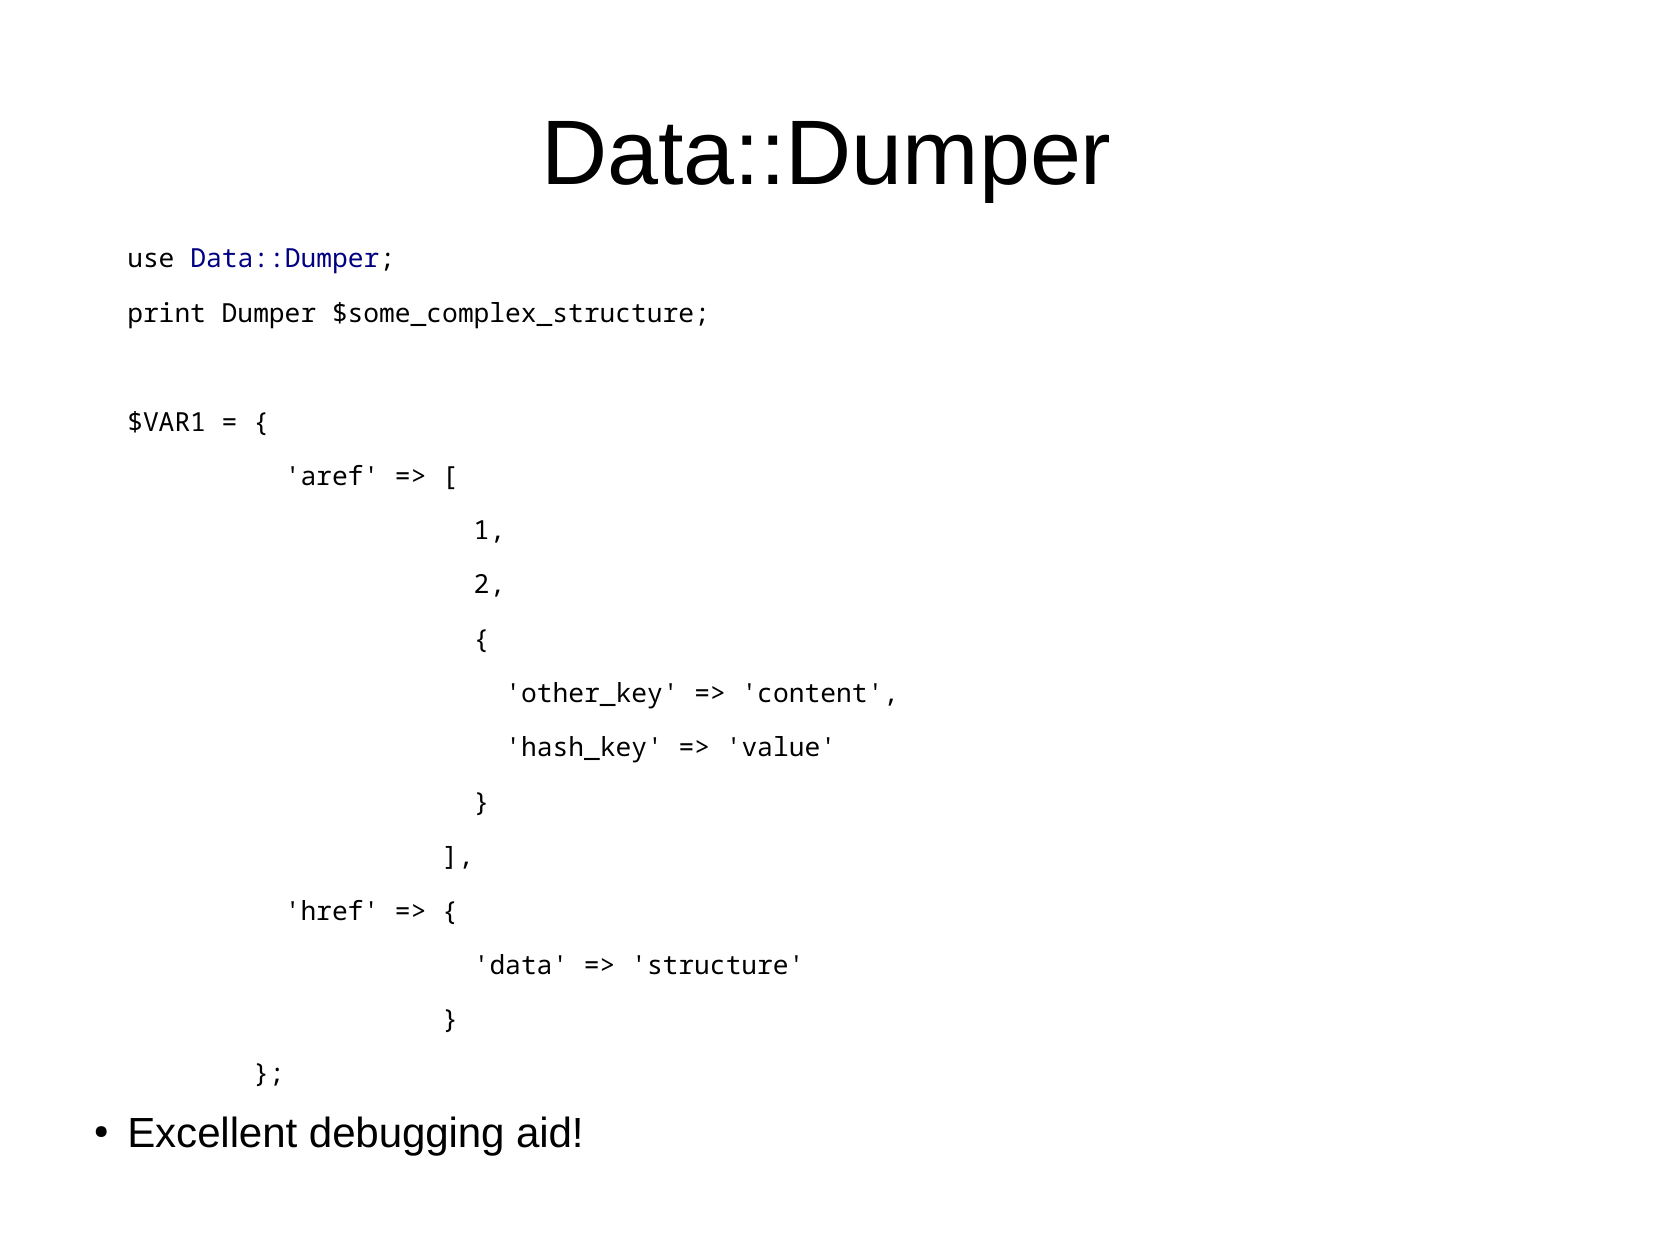

# Data::Dumper
use Data::Dumper;
print Dumper $some_complex_structure;
$VAR1 = {
 'aref' => [
 1,
 2,
 {
 'other_key' => 'content',
 'hash_key' => 'value'
 }
 ],
 'href' => {
 'data' => 'structure'
 }
 };
Excellent debugging aid!